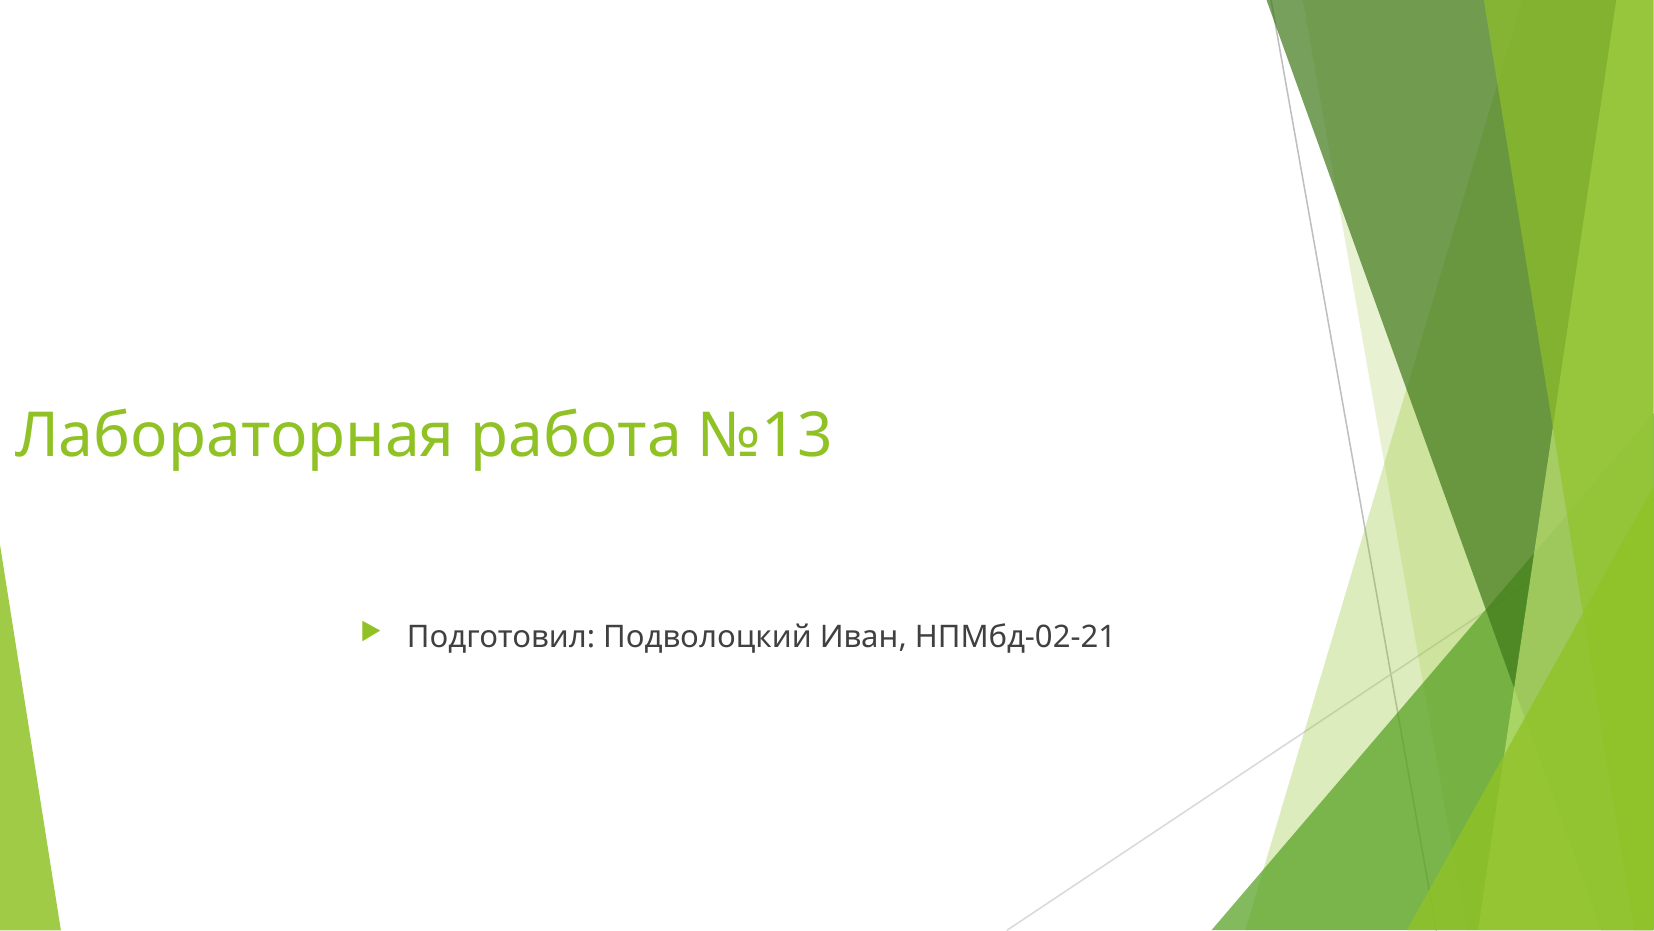

# Лабораторная работа №13
Подготовил: Подволоцкий Иван, НПМбд-02-21